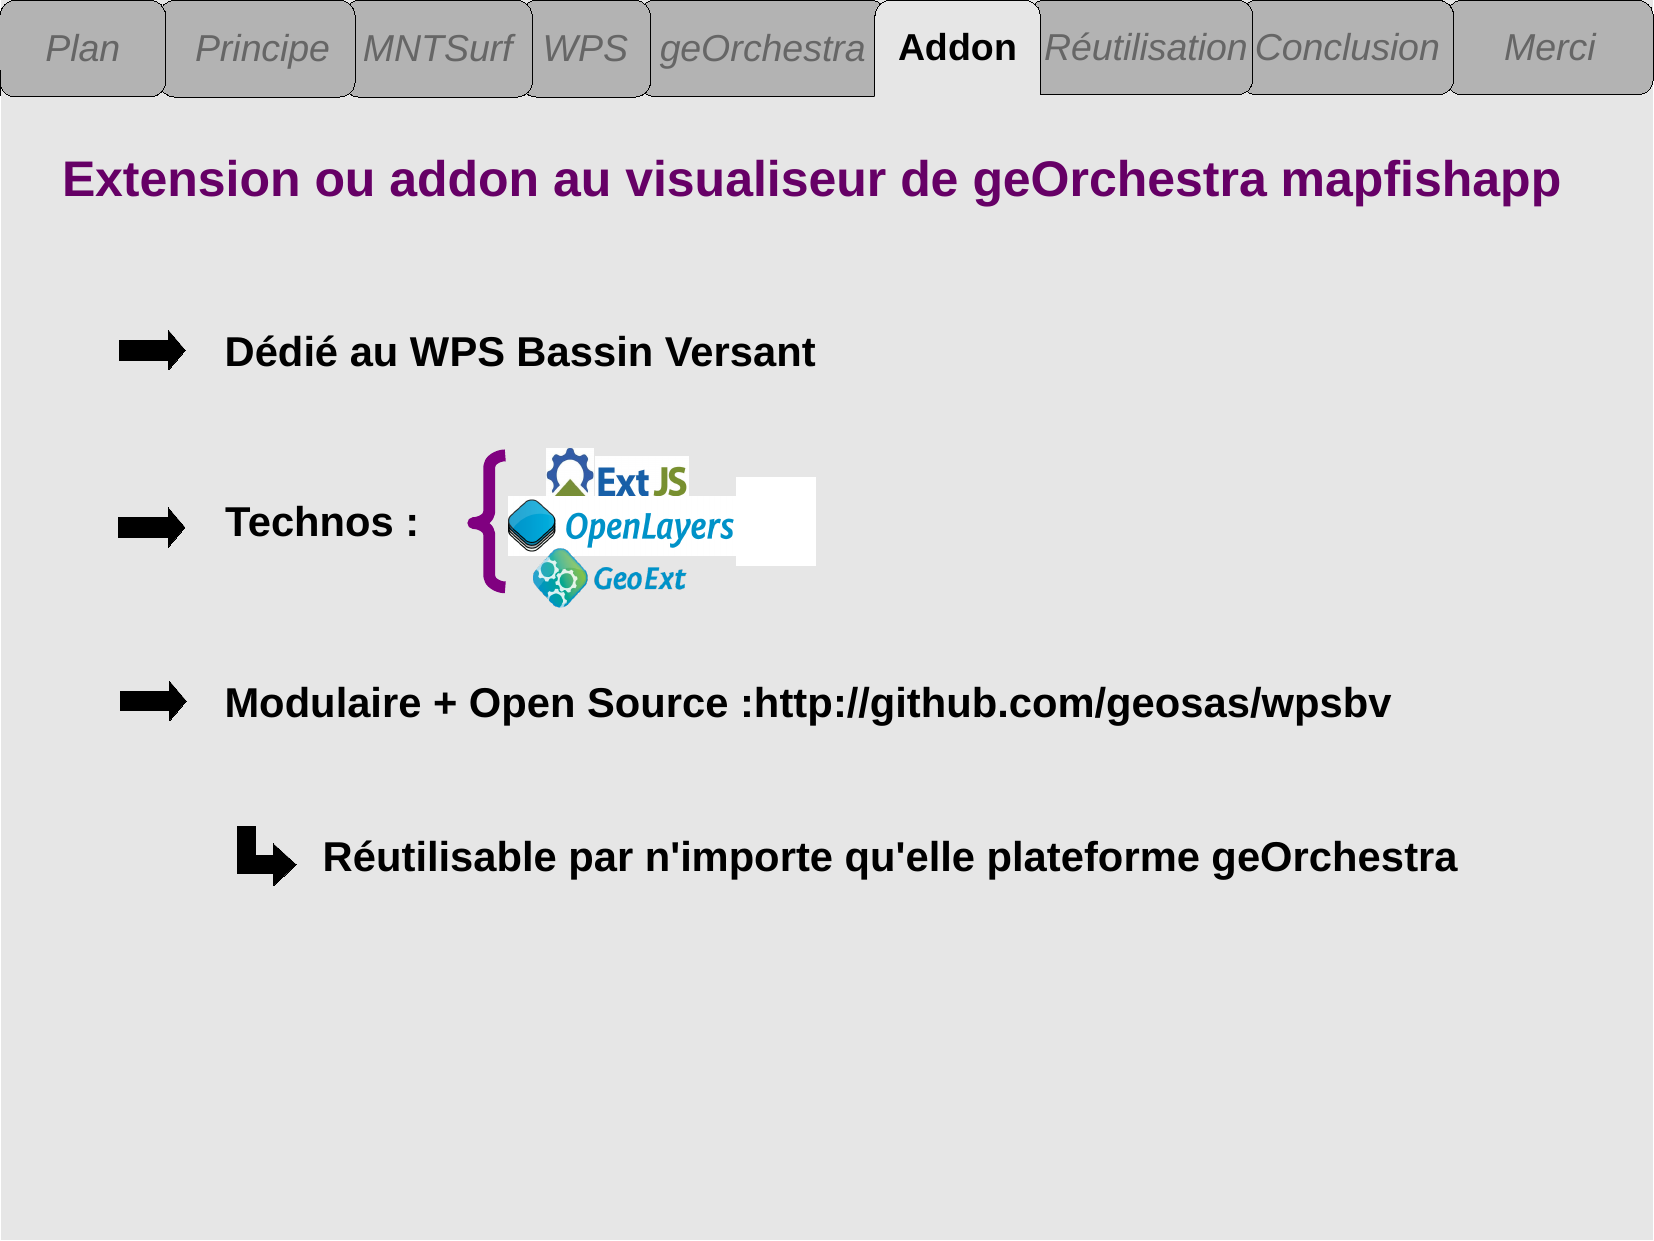

Plan
 Principe
WPS
geOrchestra
MNTSurf
Addon
 Réutilisation
Conclusion
Merci
# Extension ou addon au visualiseur de geOrchestra mapfishapp
Dédié au WPS Bassin Versant
Technos :
Modulaire + Open Source :http://github.com/geosas/wpsbv
Réutilisable par n'importe qu'elle plateforme geOrchestra